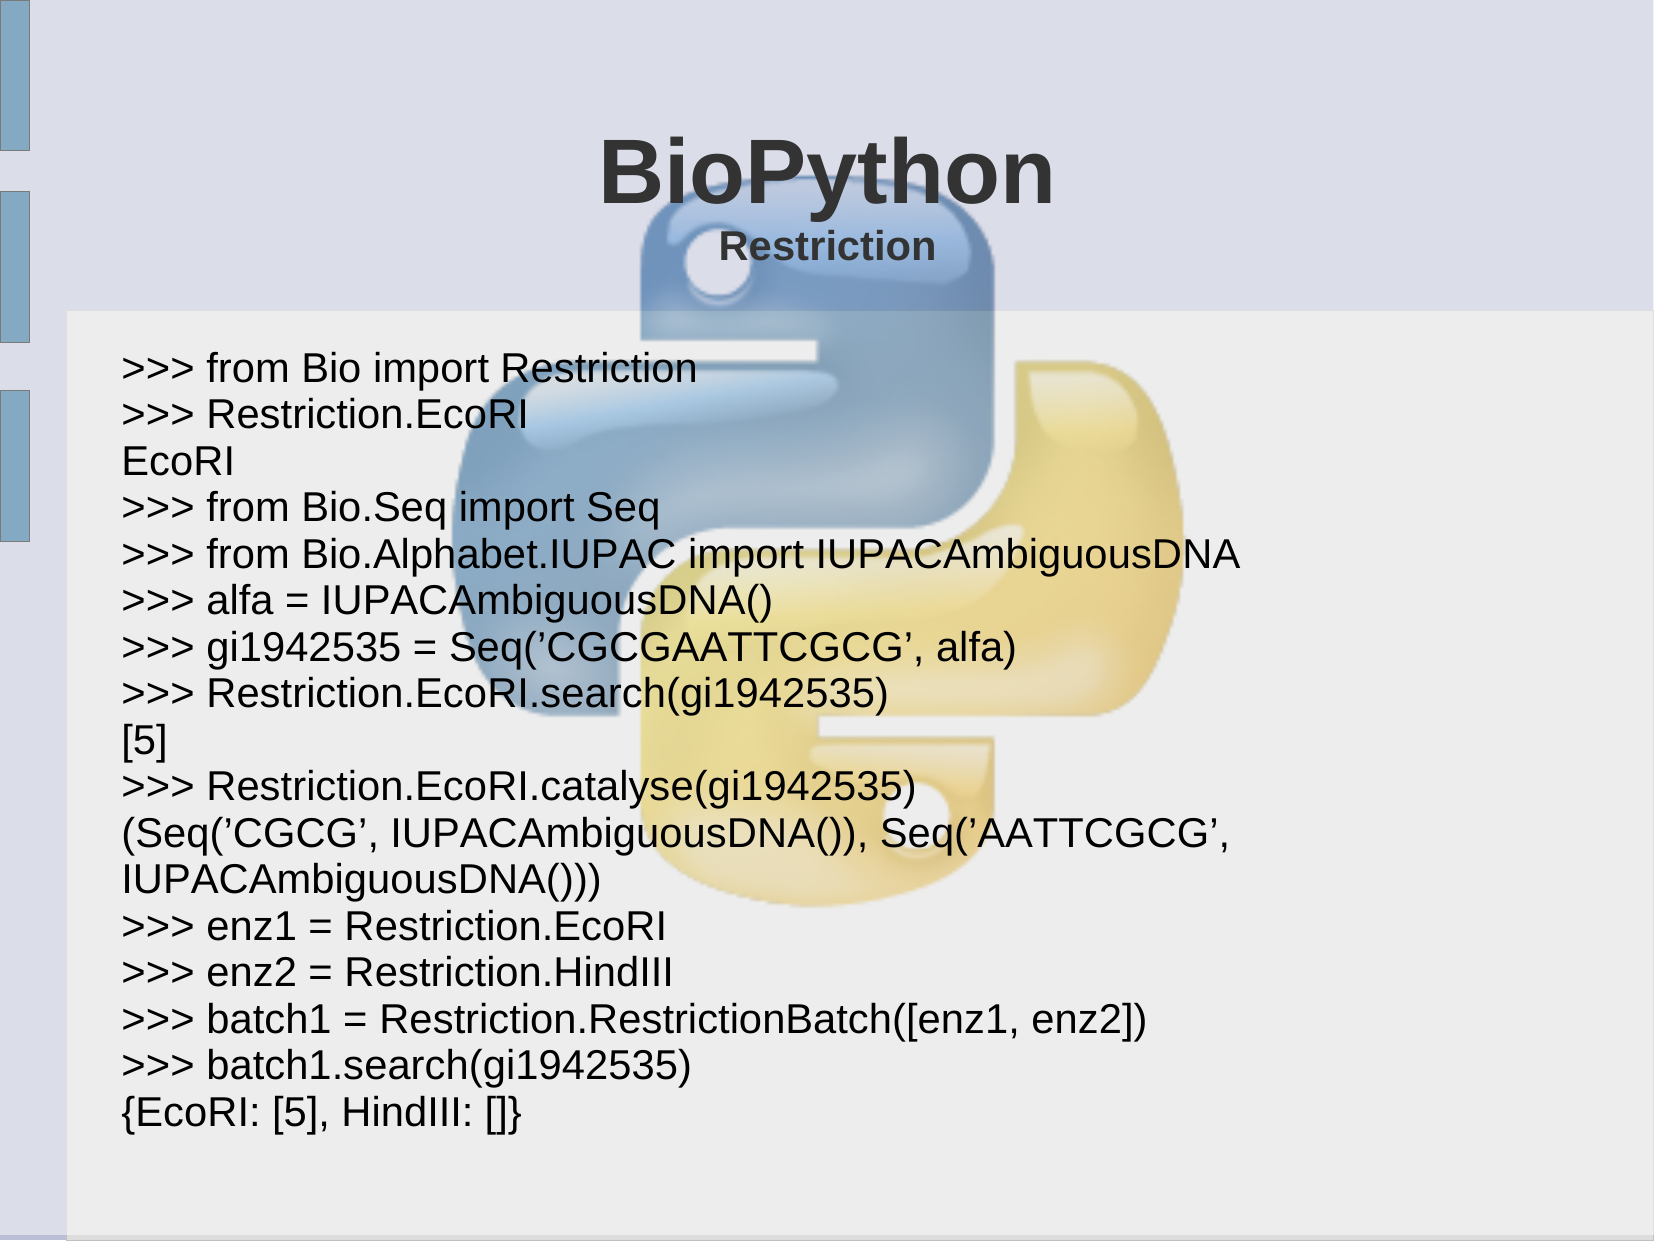

# BioPython Restriction
>>> from Bio import Restriction
>>> Restriction.EcoRI
EcoRI
>>> from Bio.Seq import Seq
>>> from Bio.Alphabet.IUPAC import IUPACAmbiguousDNA
>>> alfa = IUPACAmbiguousDNA()
>>> gi1942535 = Seq(’CGCGAATTCGCG’, alfa)
>>> Restriction.EcoRI.search(gi1942535)
[5]
>>> Restriction.EcoRI.catalyse(gi1942535)
(Seq(’CGCG’, IUPACAmbiguousDNA()), Seq(’AATTCGCG’, IUPACAmbiguousDNA()))
>>> enz1 = Restriction.EcoRI
>>> enz2 = Restriction.HindIII
>>> batch1 = Restriction.RestrictionBatch([enz1, enz2])
>>> batch1.search(gi1942535)
{EcoRI: [5], HindIII: []}